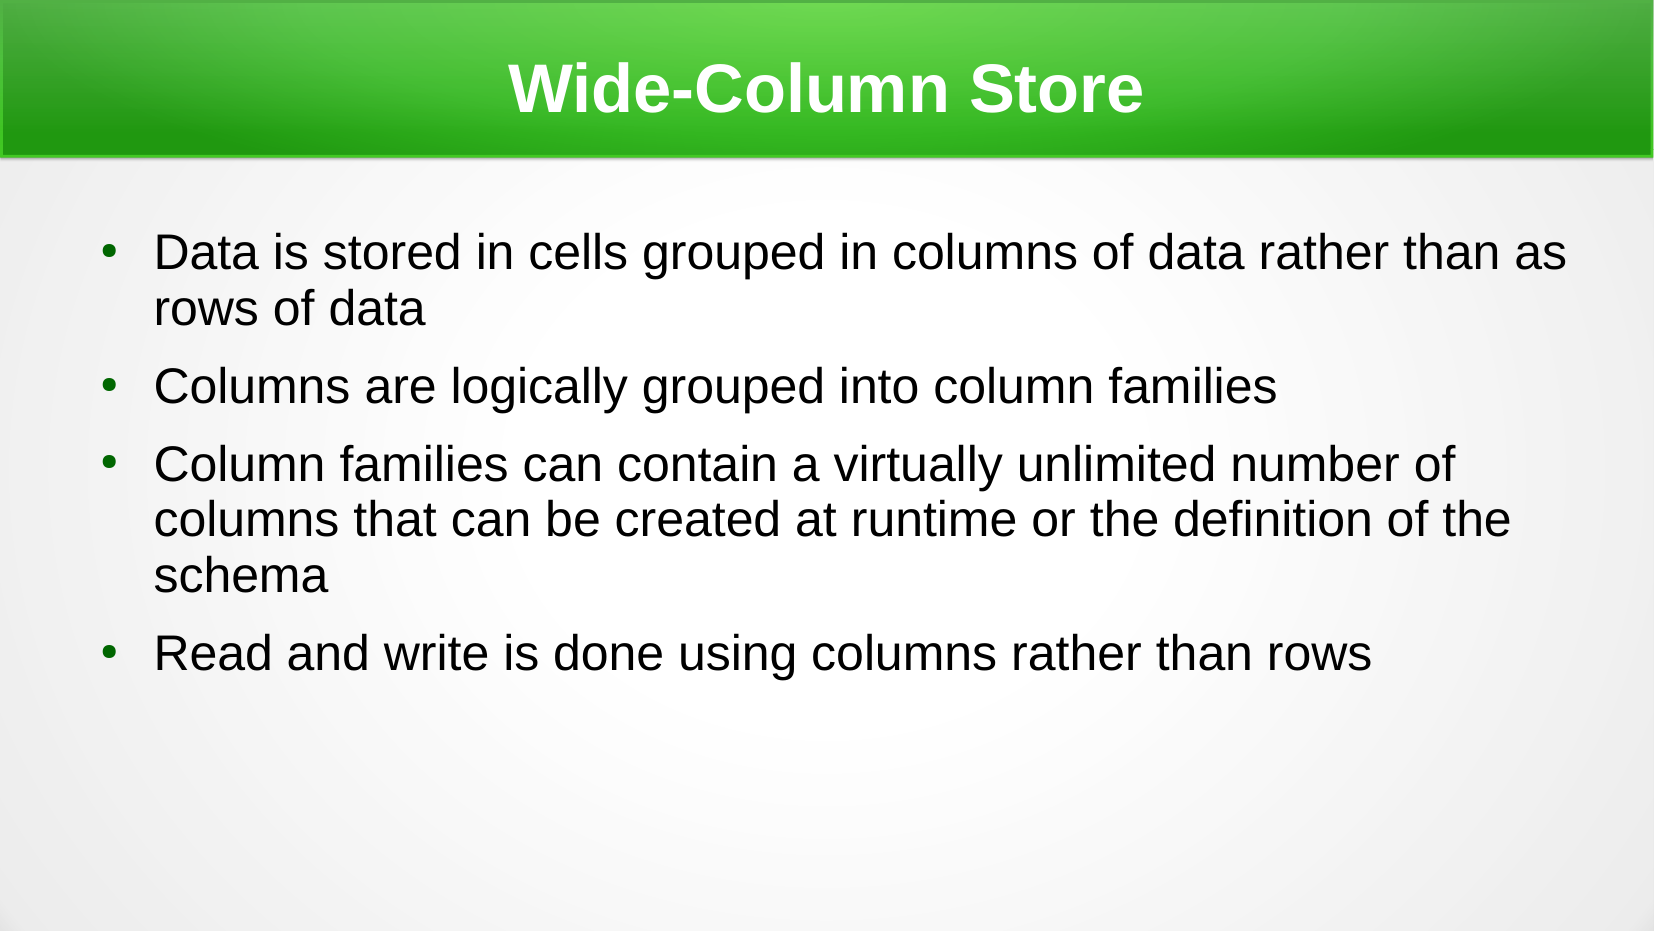

# Wide-Column Store
Data is stored in cells grouped in columns of data rather than as rows of data
Columns are logically grouped into column families
Column families can contain a virtually unlimited number of columns that can be created at runtime or the definition of the schema
Read and write is done using columns rather than rows